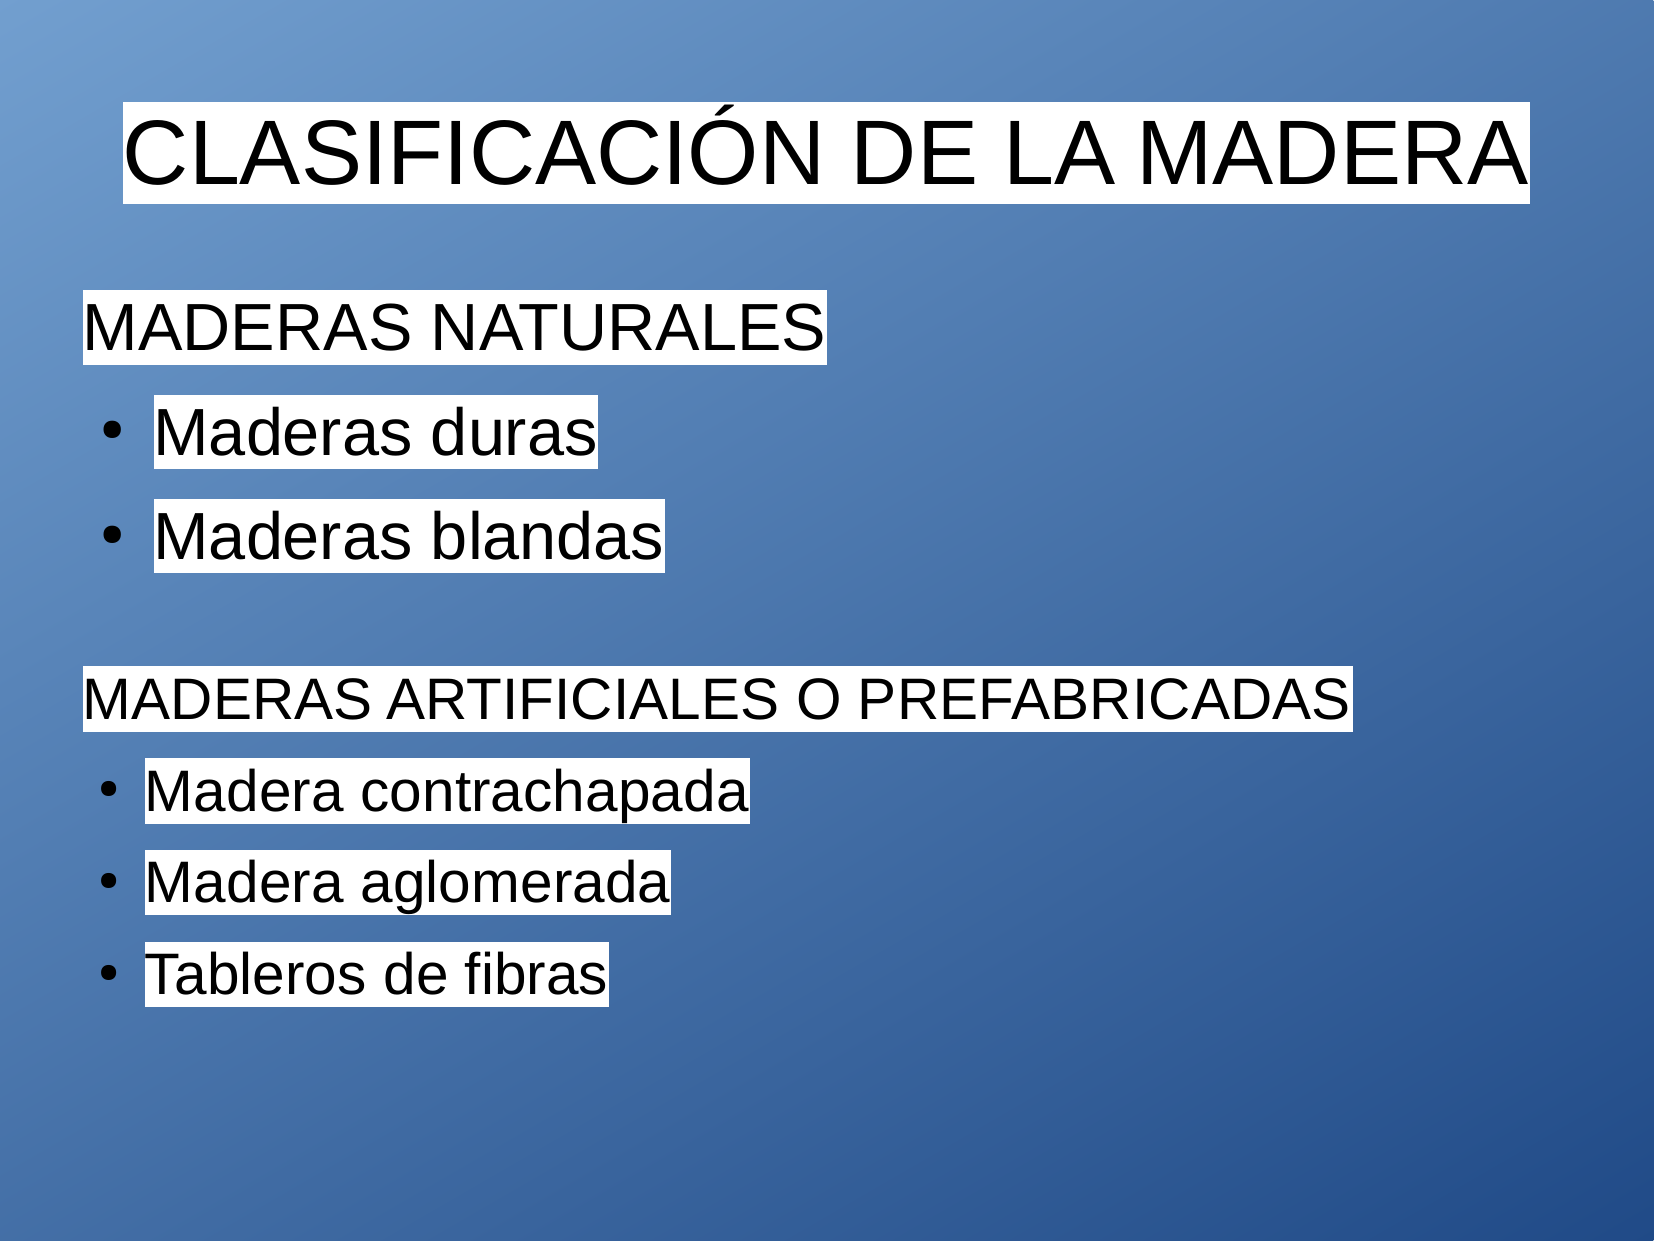

# CLASIFICACIÓN DE LA MADERA
MADERAS NATURALES
Maderas duras
Maderas blandas
MADERAS ARTIFICIALES O PREFABRICADAS
Madera contrachapada
Madera aglomerada
Tableros de fibras